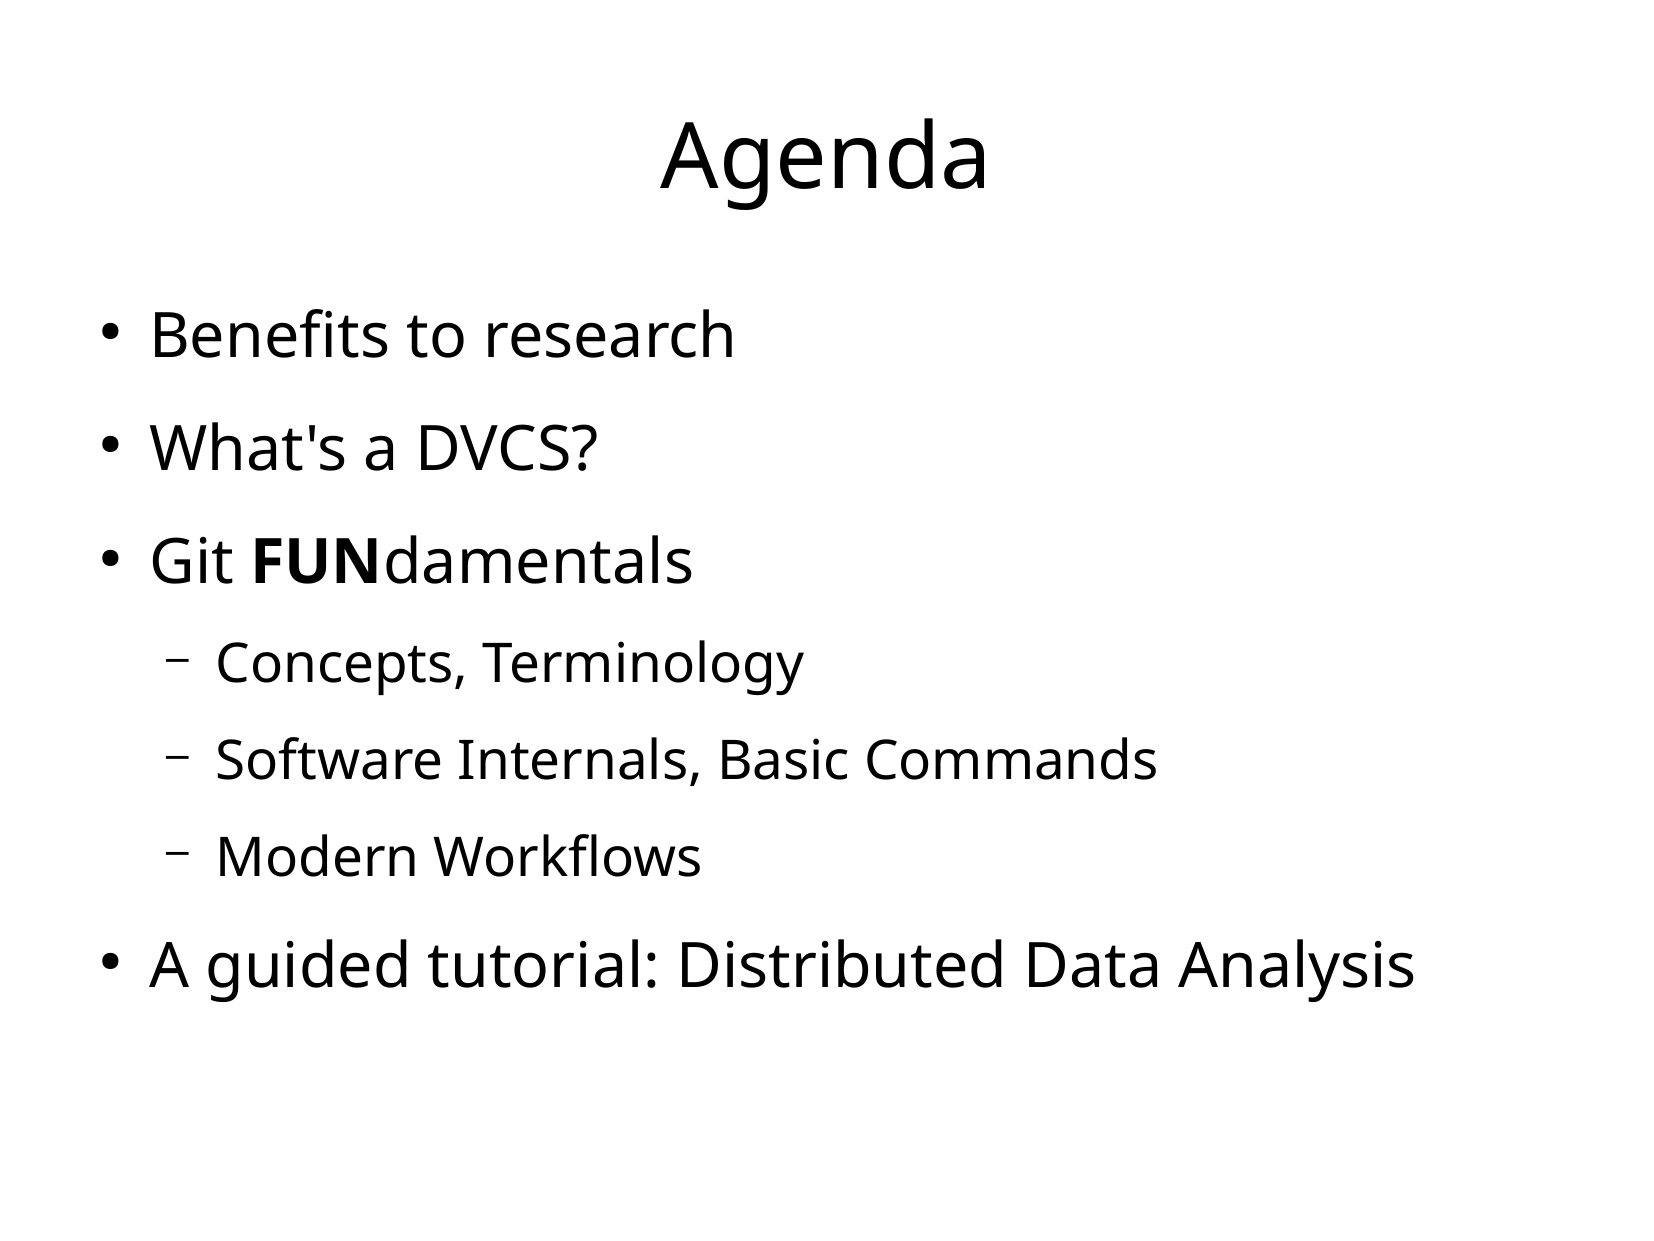

# Agenda
Benefits to research
What's a DVCS?
Git FUNdamentals
Concepts, Terminology
Software Internals, Basic Commands
Modern Workflows
A guided tutorial: Distributed Data Analysis